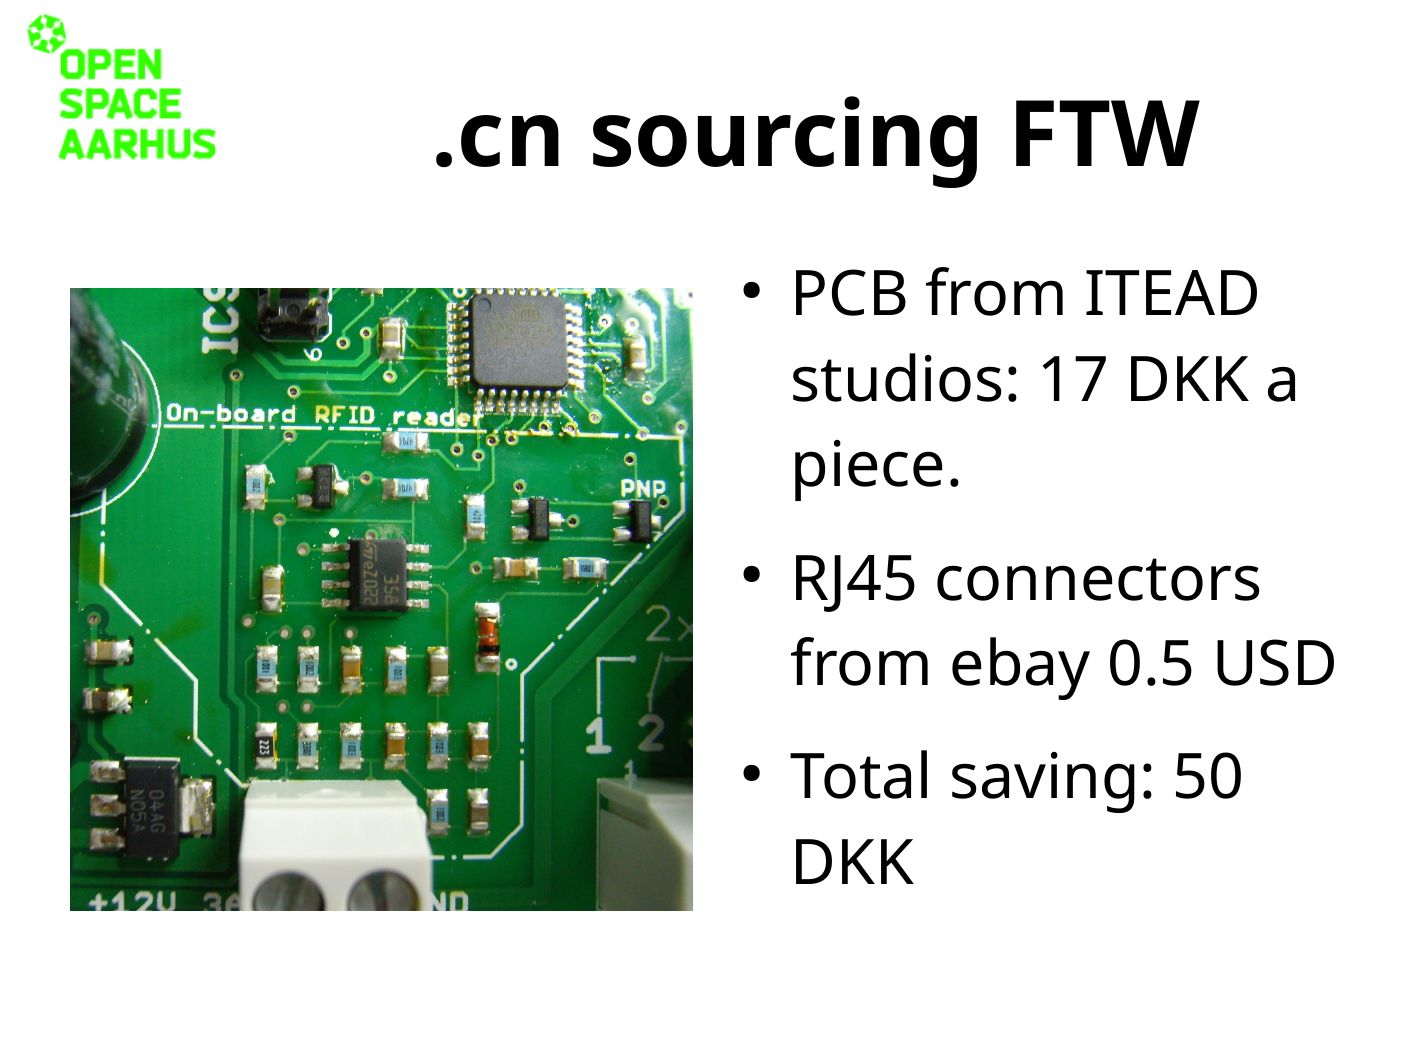

# .cn sourcing FTW
PCB from ITEAD studios: 17 DKK a piece.
RJ45 connectors from ebay 0.5 USD
Total saving: 50 DKK